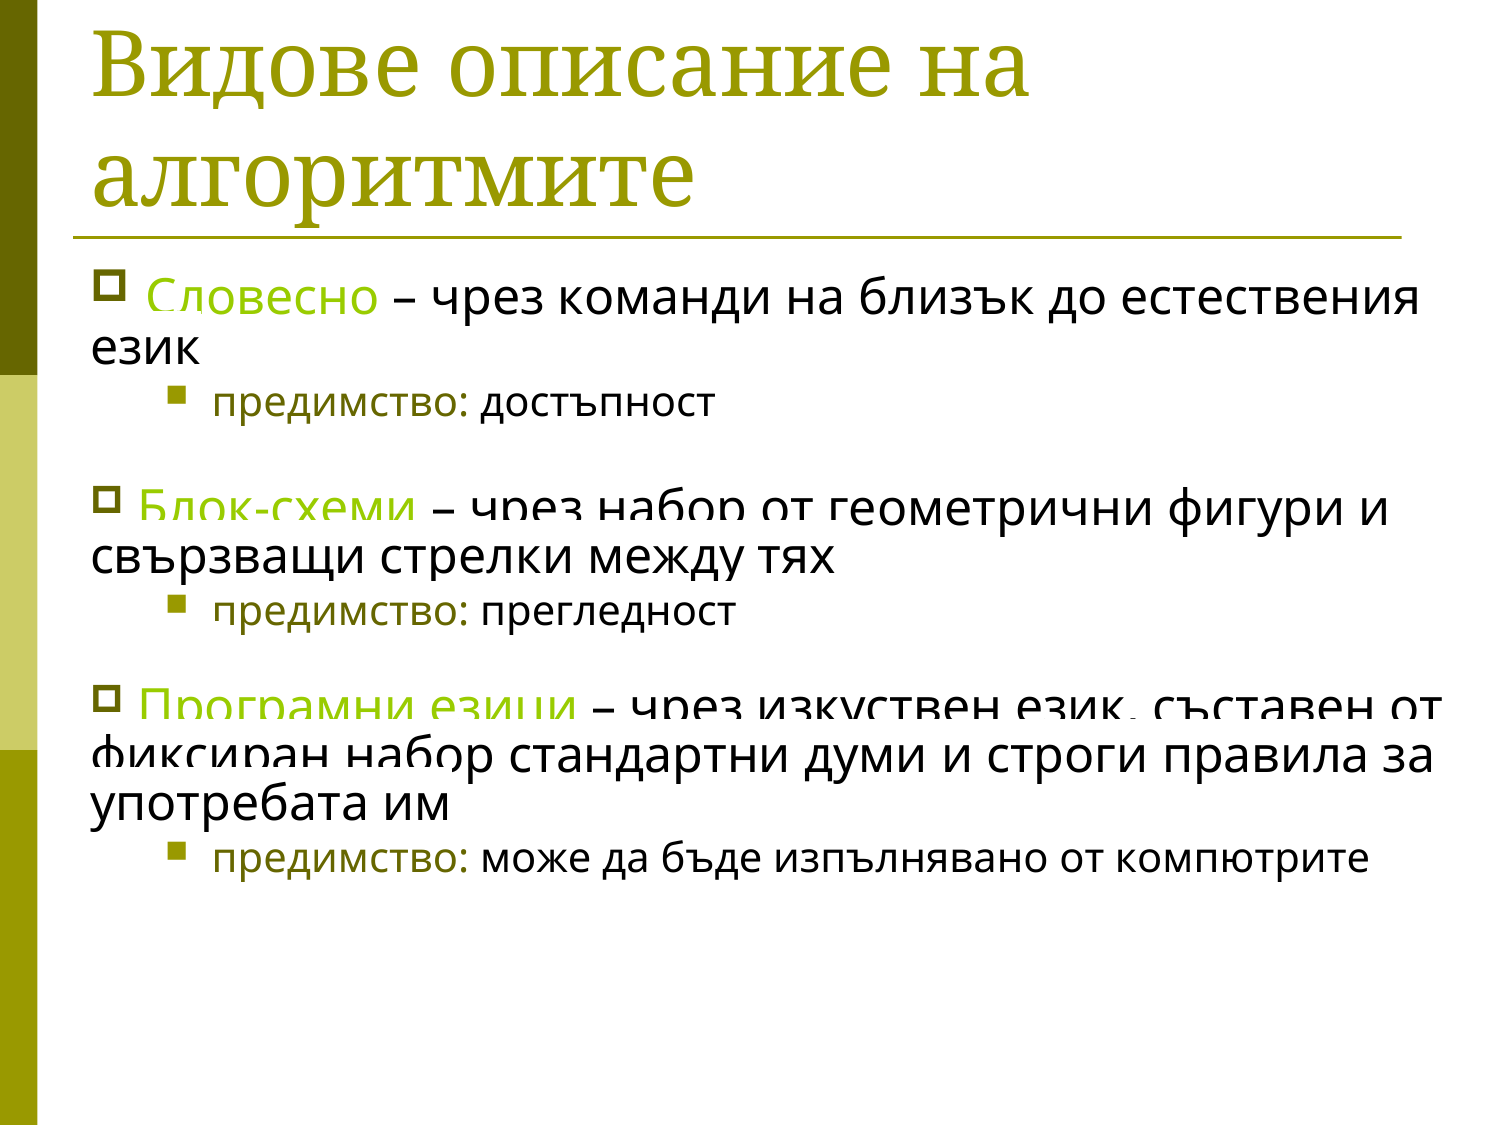

# Видове описание на алгоритмите
 Словесно – чрез команди на близък до естествения език
предимство: достъпност
 Блок-схеми – чрез набор от геометрични фигури и свързващи стрелки между тях
предимство: прегледност
 Програмни езици – чрез изкуствен език, съставен от фиксиран набор стандартни думи и строги правила за употребата им
предимство: може да бъде изпълнявано от компютрите